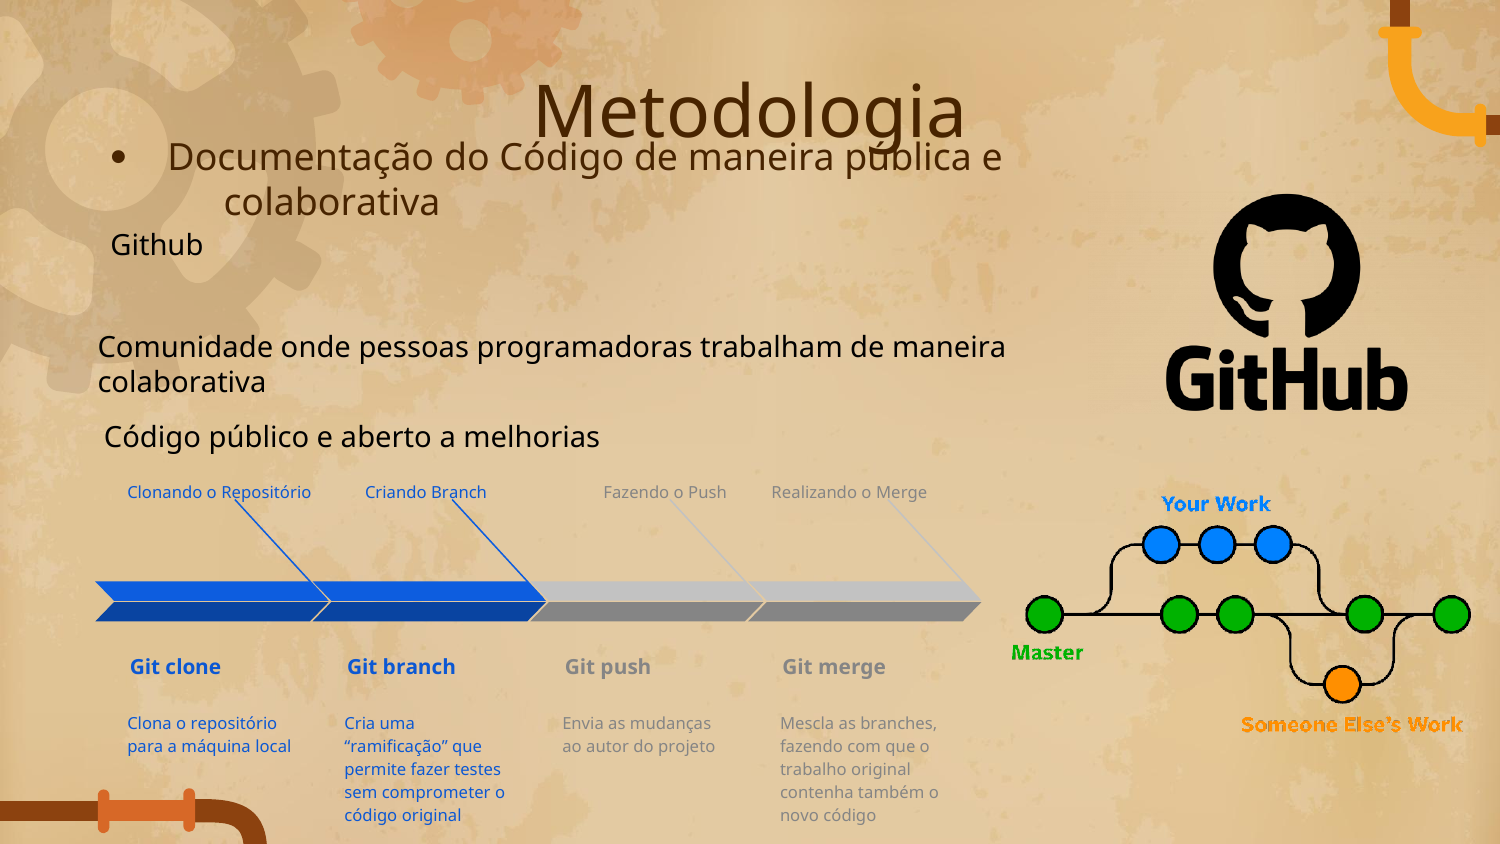

Metodologia
# Documentação do Código de maneira pública e colaborativa
Github
Comunidade onde pessoas programadoras trabalham de maneira colaborativa
Código público e aberto a melhorias
Fazendo o Push
Git push
Envia as mudanças ao autor do projeto
Realizando o Merge
Git merge
Mescla as branches, fazendo com que o trabalho original contenha também o novo código
Clonando o Repositório
Git clone
Clona o repositório para a máquina local
Criando Branch
Git branch
Cria uma “ramificação” que permite fazer testes sem comprometer o código original